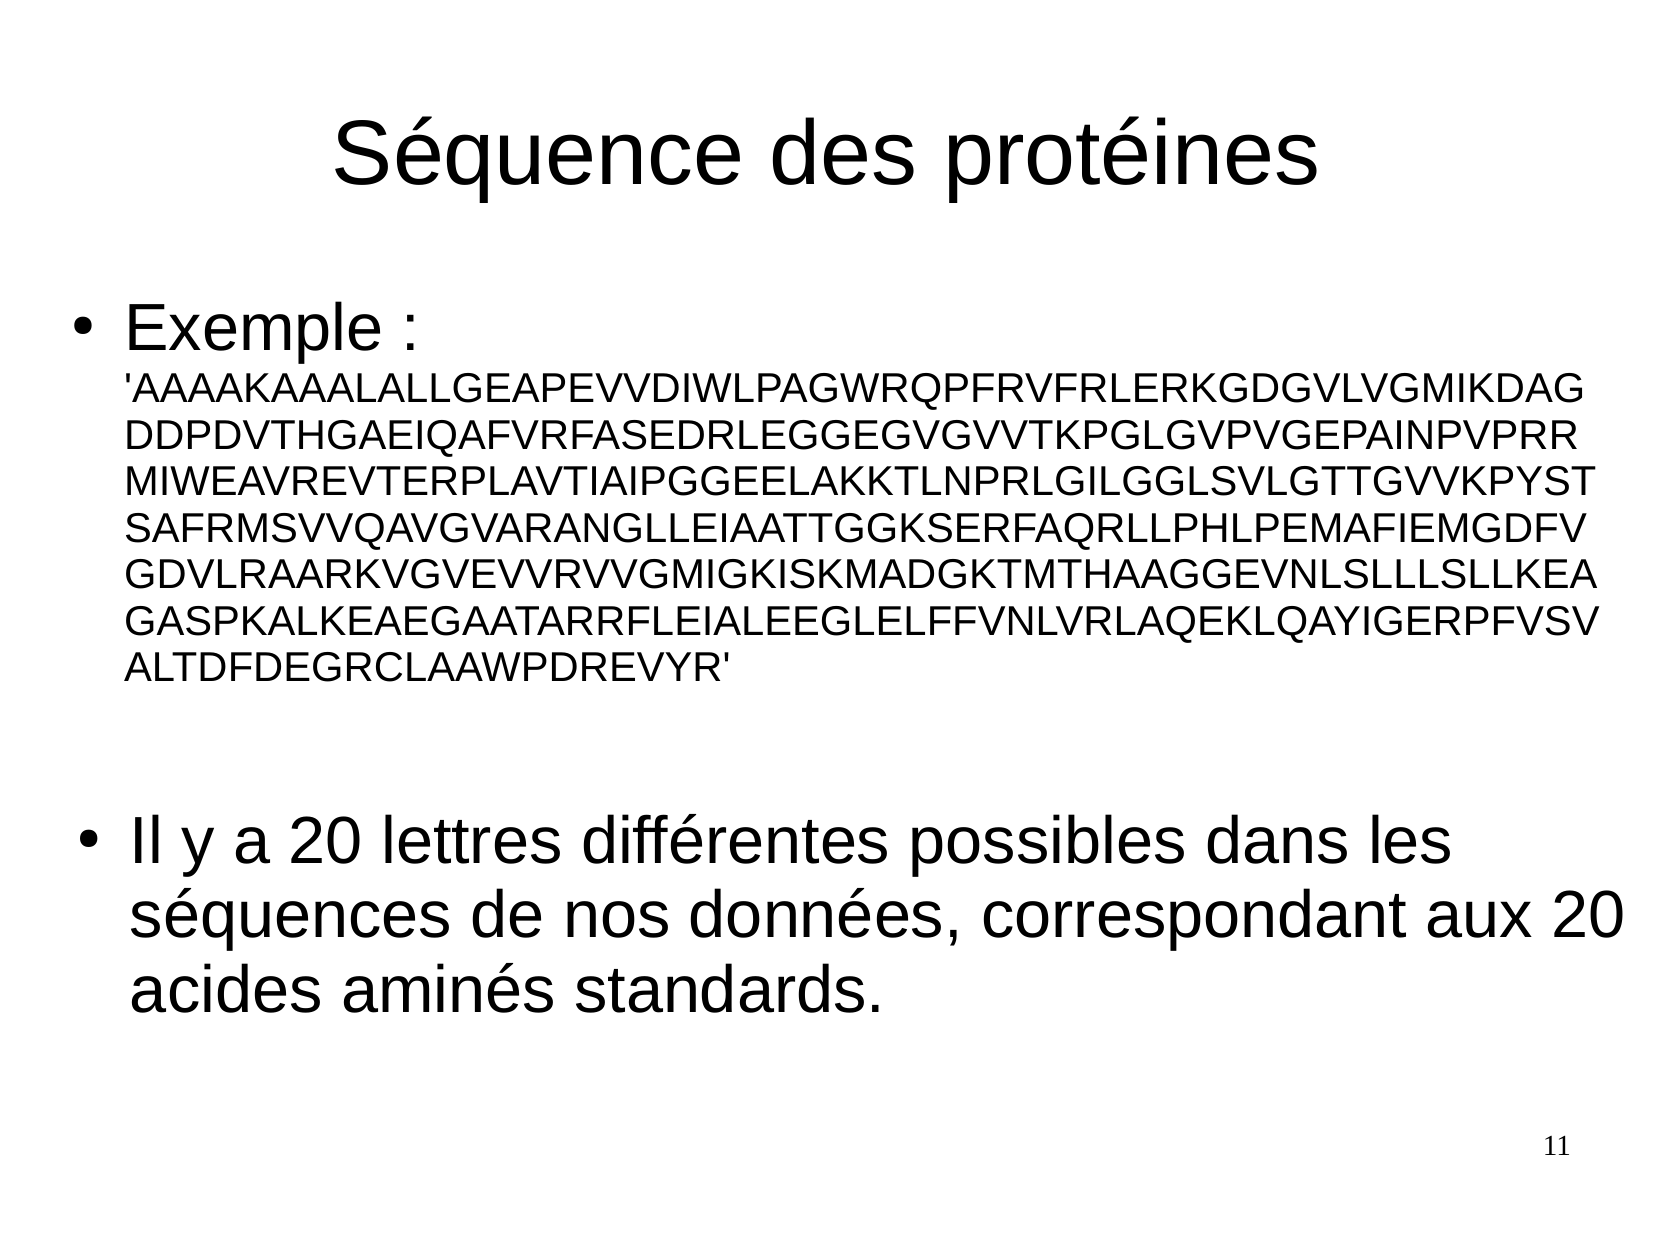

# Séquence des protéines
Exemple : 'AAAAKAAALALLGEAPEVVDIWLPAGWRQPFRVFRLERKGDGVLVGMIKDAGDDPDVTHGAEIQAFVRFASEDRLEGGEGVGVVTKPGLGVPVGEPAINPVPRRMIWEAVREVTERPLAVTIAIPGGEELAKKTLNPRLGILGGLSVLGTTGVVKPYSTSAFRMSVVQAVGVARANGLLEIAATTGGKSERFAQRLLPHLPEMAFIEMGDFVGDVLRAARKVGVEVVRVVGMIGKISKMADGKTMTHAAGGEVNLSLLLSLLKEAGASPKALKEAEGAATARRFLEIALEEGLELFFVNLVRLAQEKLQAYIGERPFVSVALTDFDEGRCLAAWPDREVYR'
Il y a 20 lettres différentes possibles dans les séquences de nos données, correspondant aux 20 acides aminés standards.
11